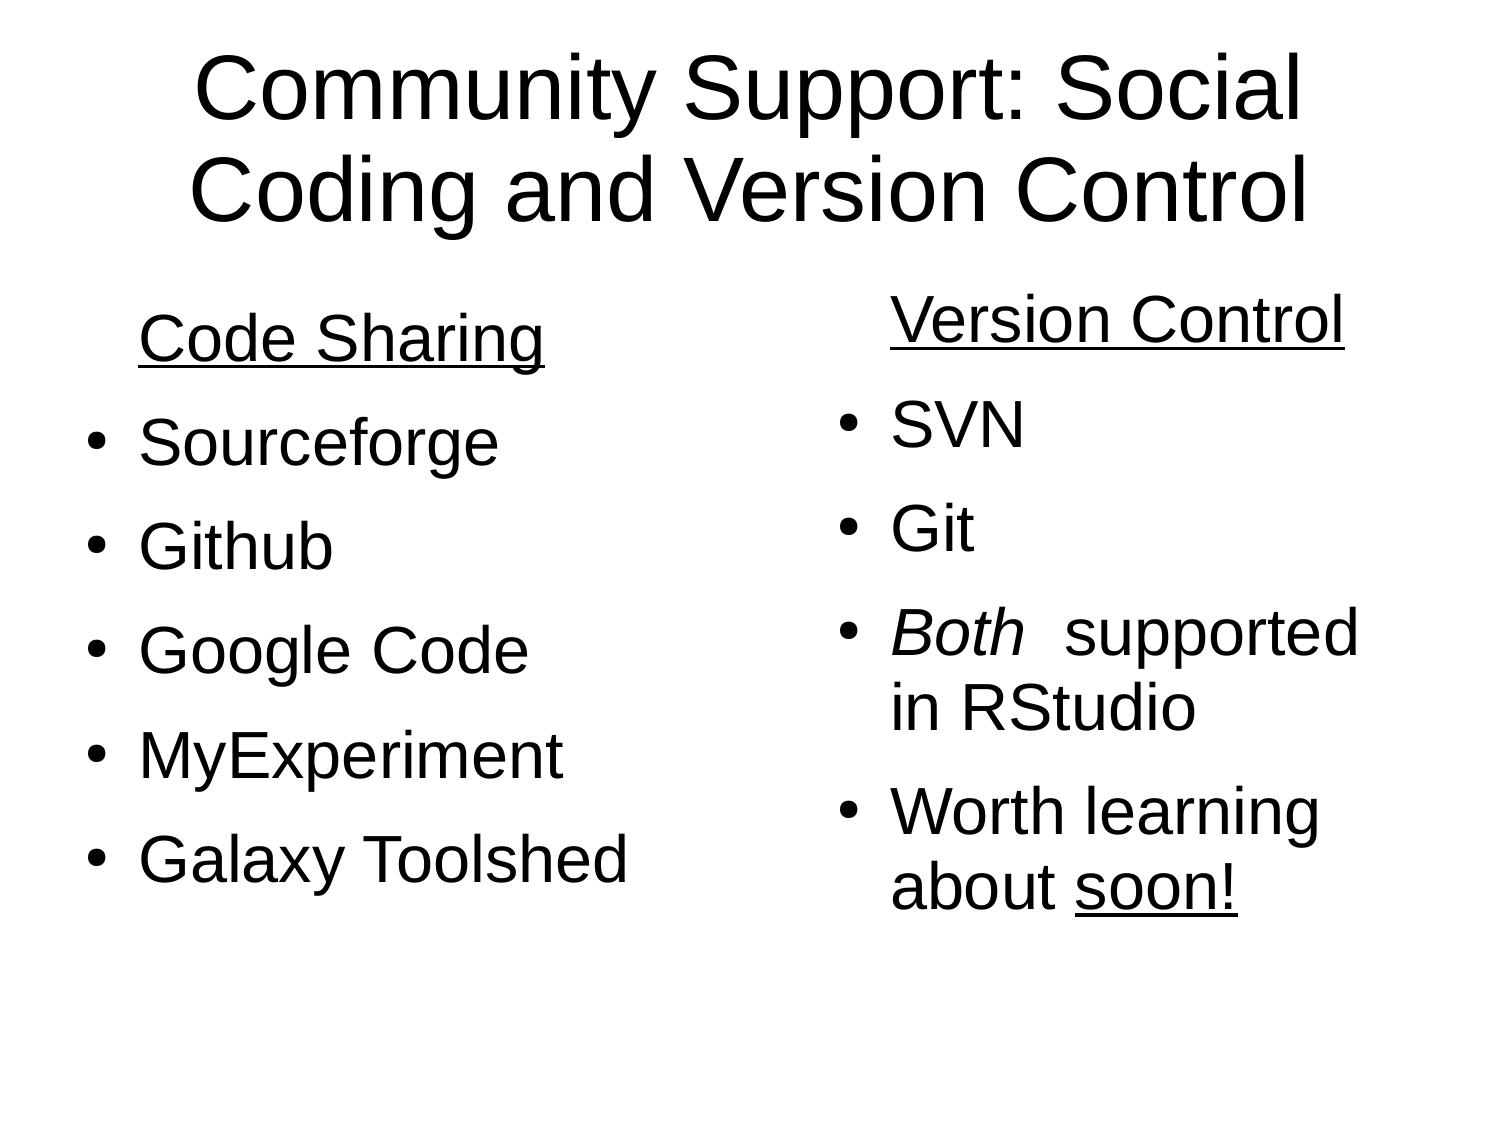

# Community Support: Social Coding and Version Control
Version Control
SVN
Git
Both supported in RStudio
Worth learning about soon!
Code Sharing
Sourceforge
Github
Google Code
MyExperiment
Galaxy Toolshed